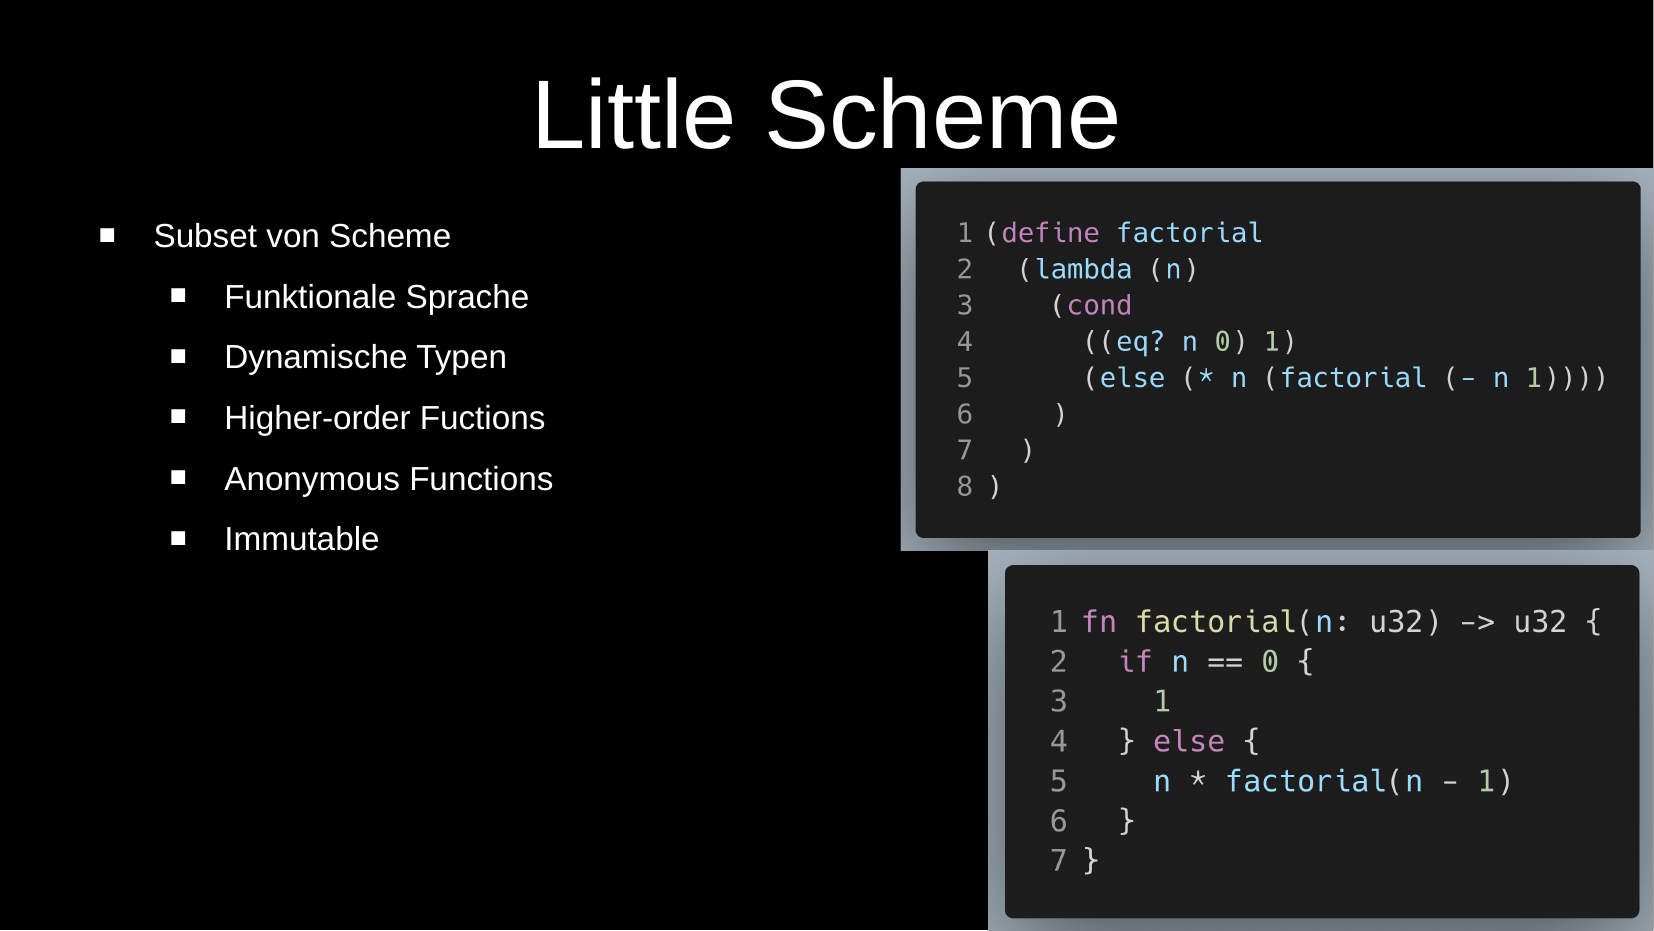

# Little Scheme
Subset von Scheme
Funktionale Sprache
Dynamische Typen
Higher-order Fuctions
Anonymous Functions
Immutable